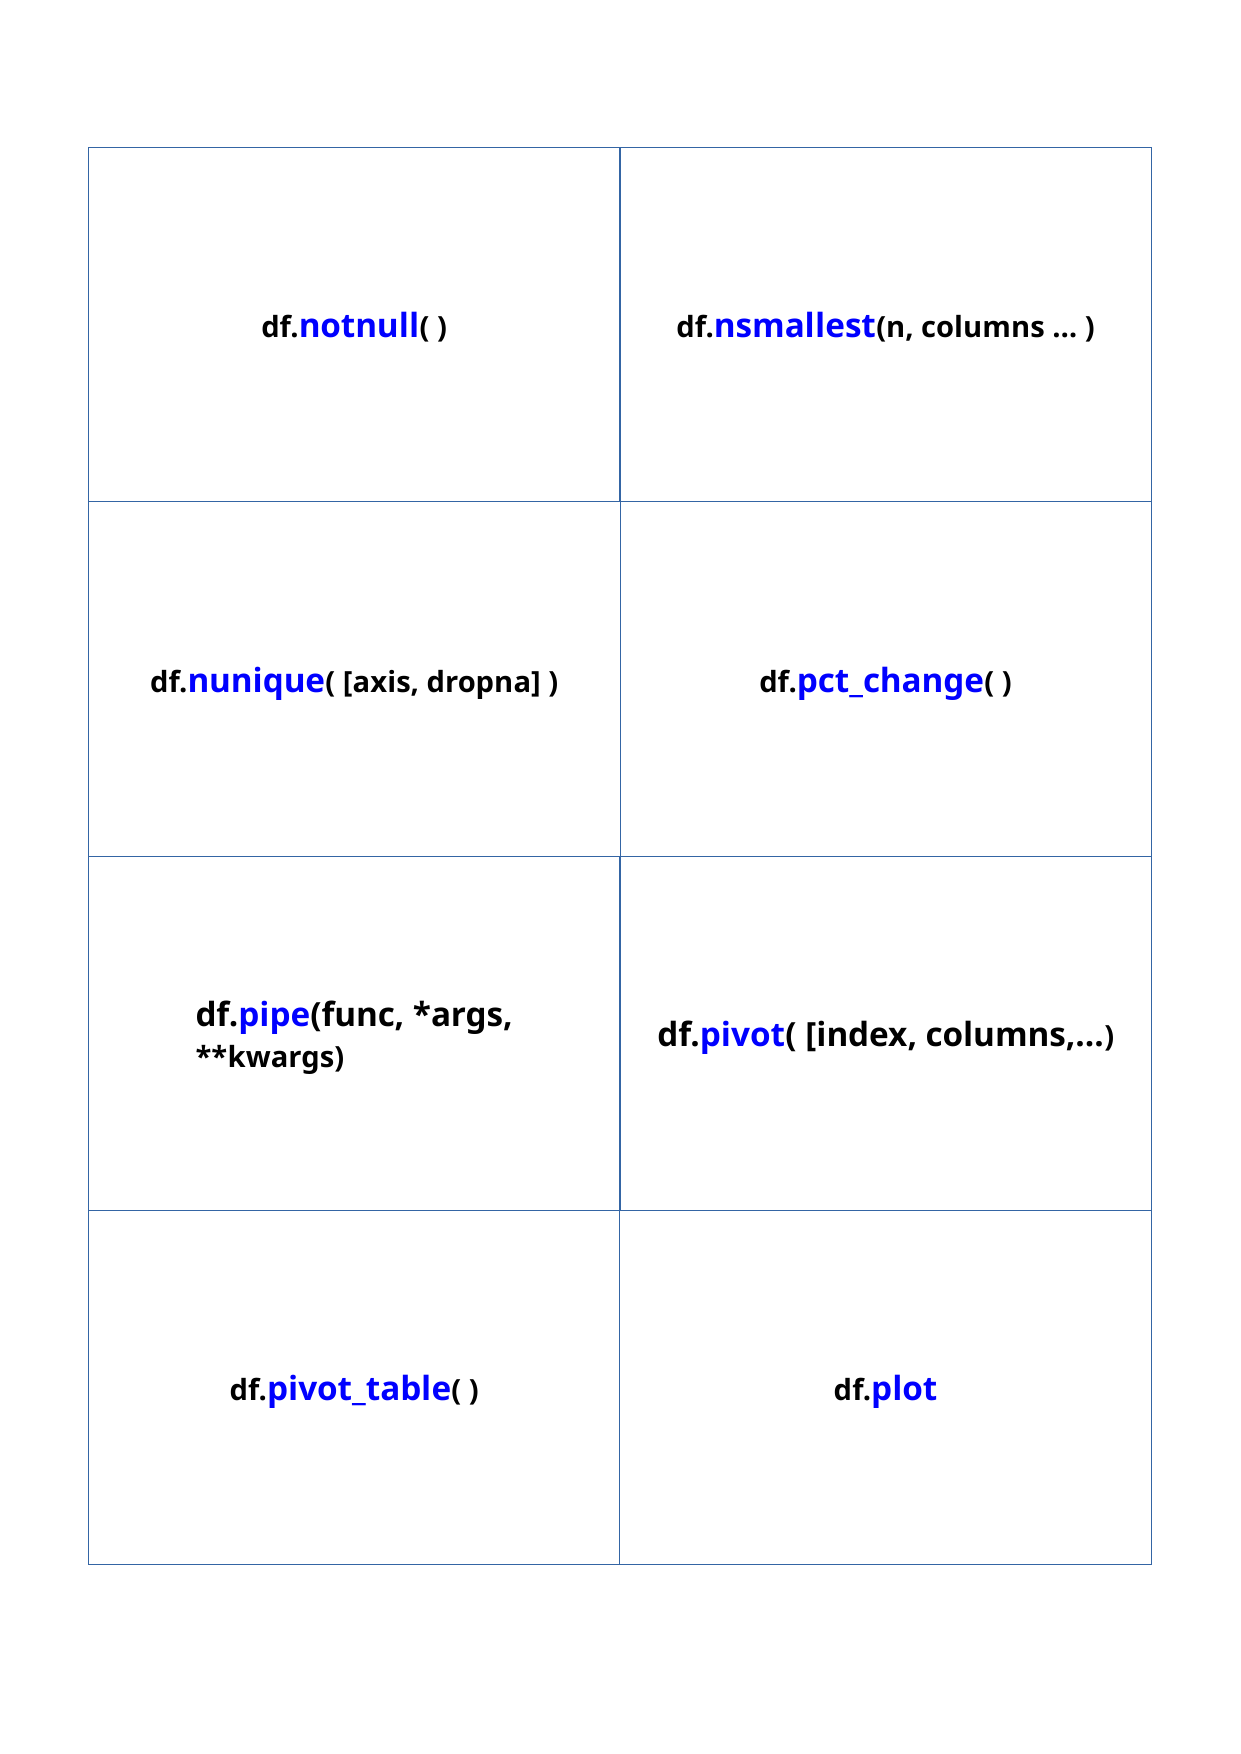

df.notnull( )
df.nsmallest(n, columns … )
df.nunique( [axis, dropna] )
df.pct_change( )
df.pipe(func, *args,
**kwargs)
df.pivot( [index, columns,…)
df.pivot_table( )
df.plot